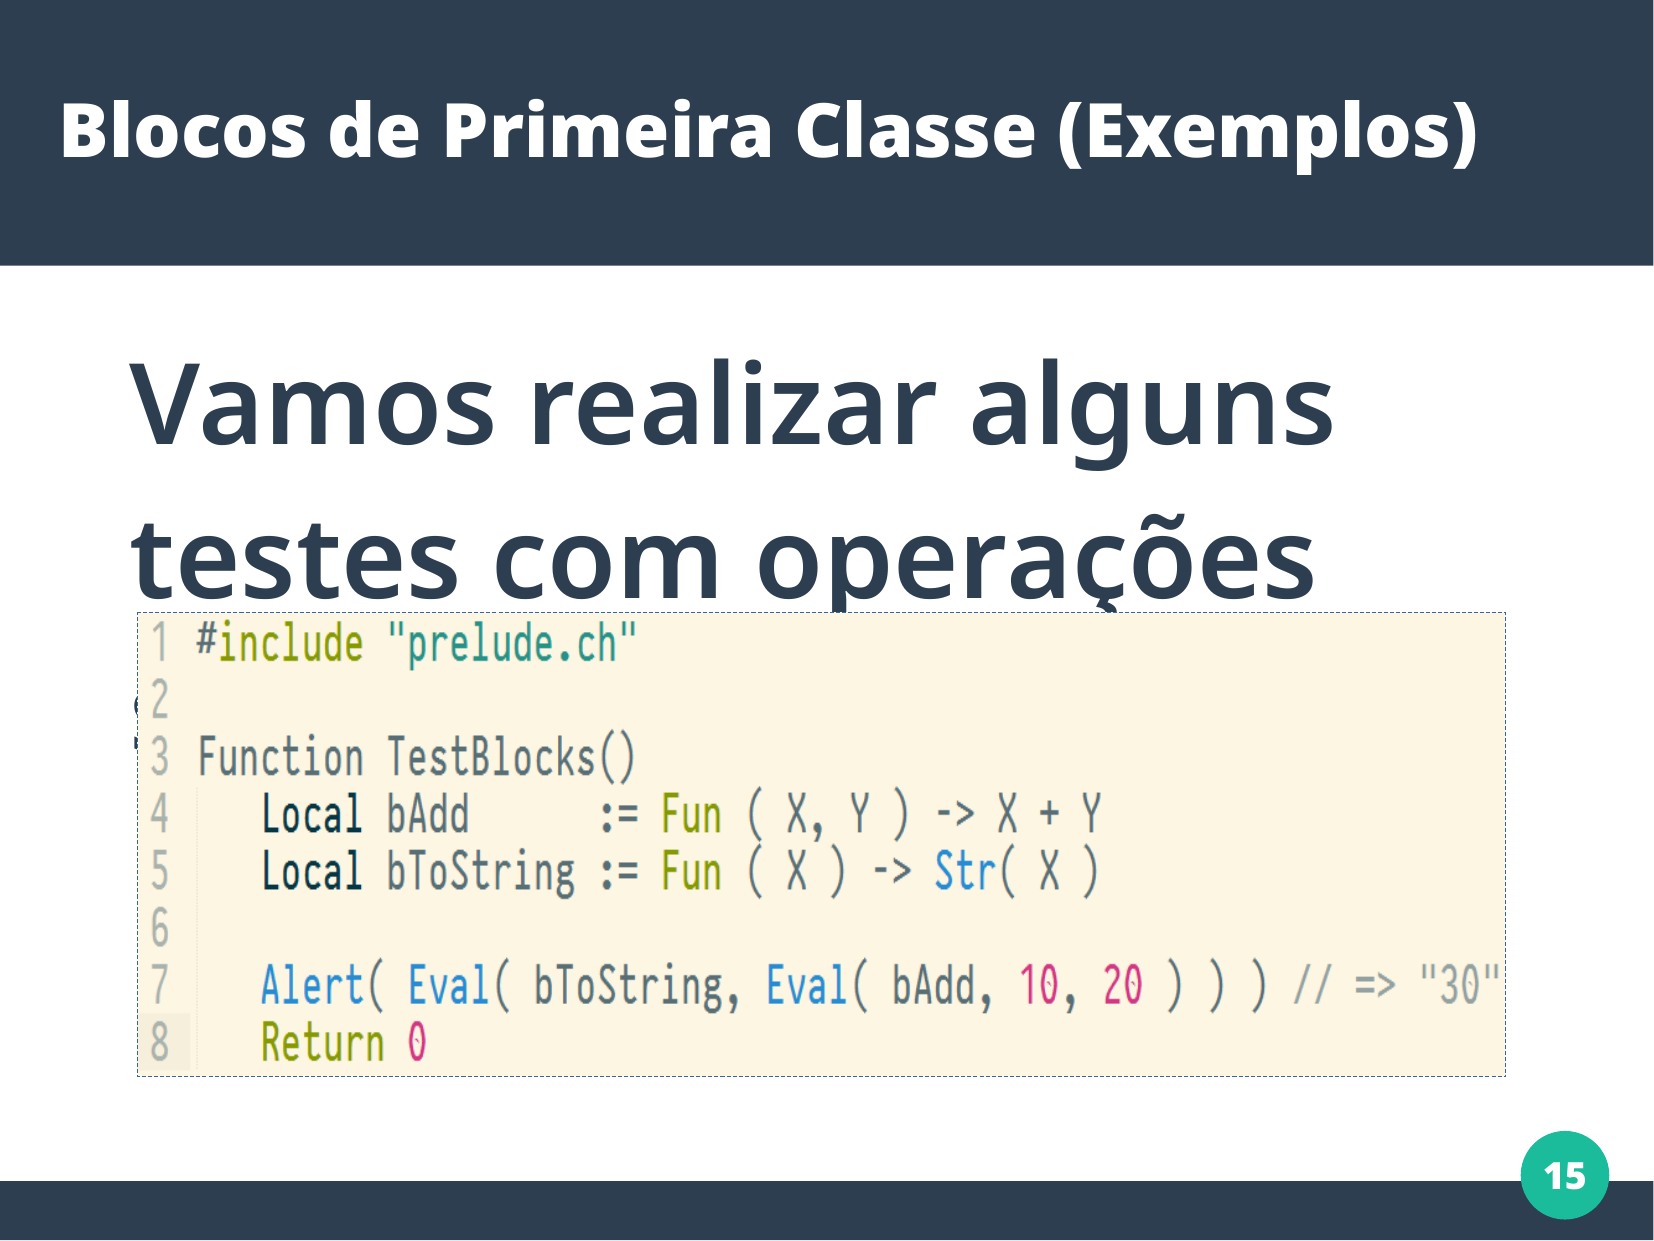

# Blocos de Primeira Classe (Exemplos)
Vamos realizar alguns testes com operações simples:
15